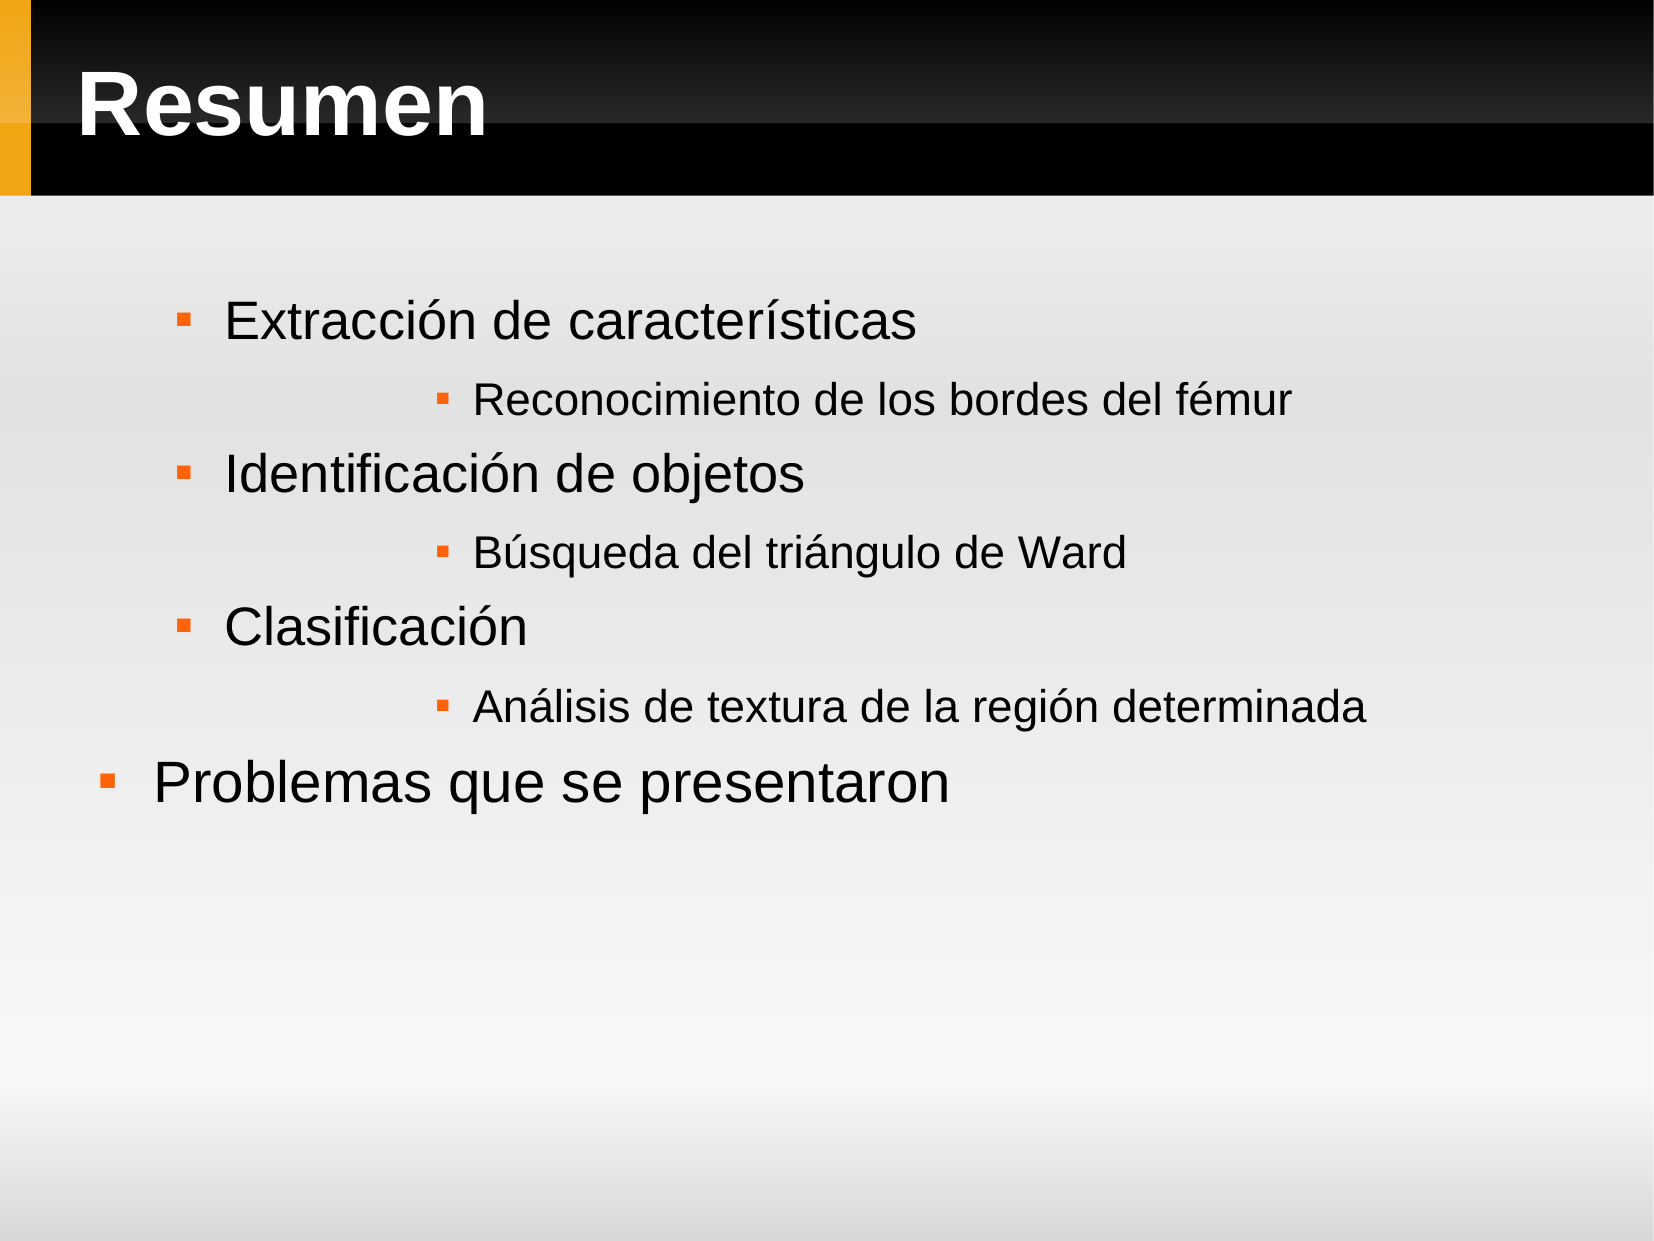

# Resumen
Extracción de características
Reconocimiento de los bordes del fémur
Identificación de objetos
Búsqueda del triángulo de Ward
Clasificación
Análisis de textura de la región determinada
Problemas que se presentaron